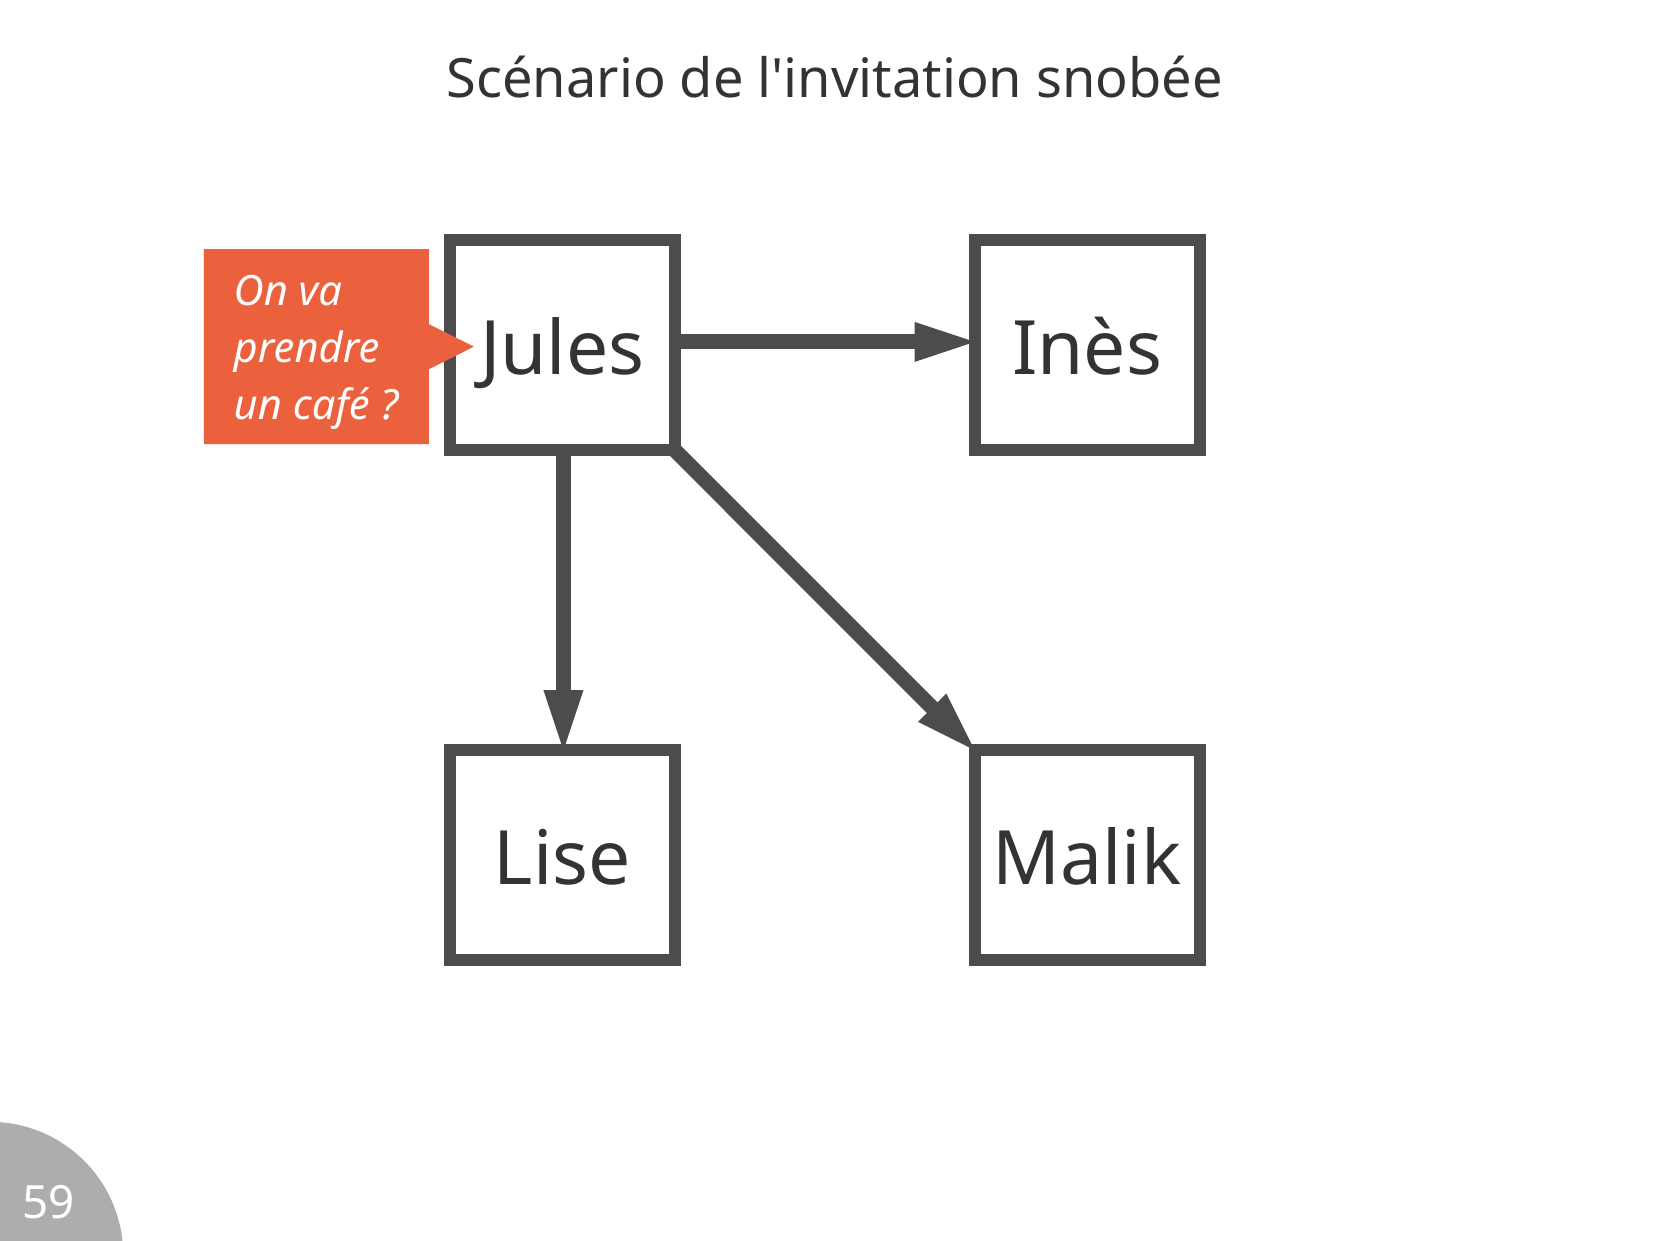

Scénario de l'invitation snobée
Jules
Inès
On va
prendre
un café ?
Lise
Malik
59